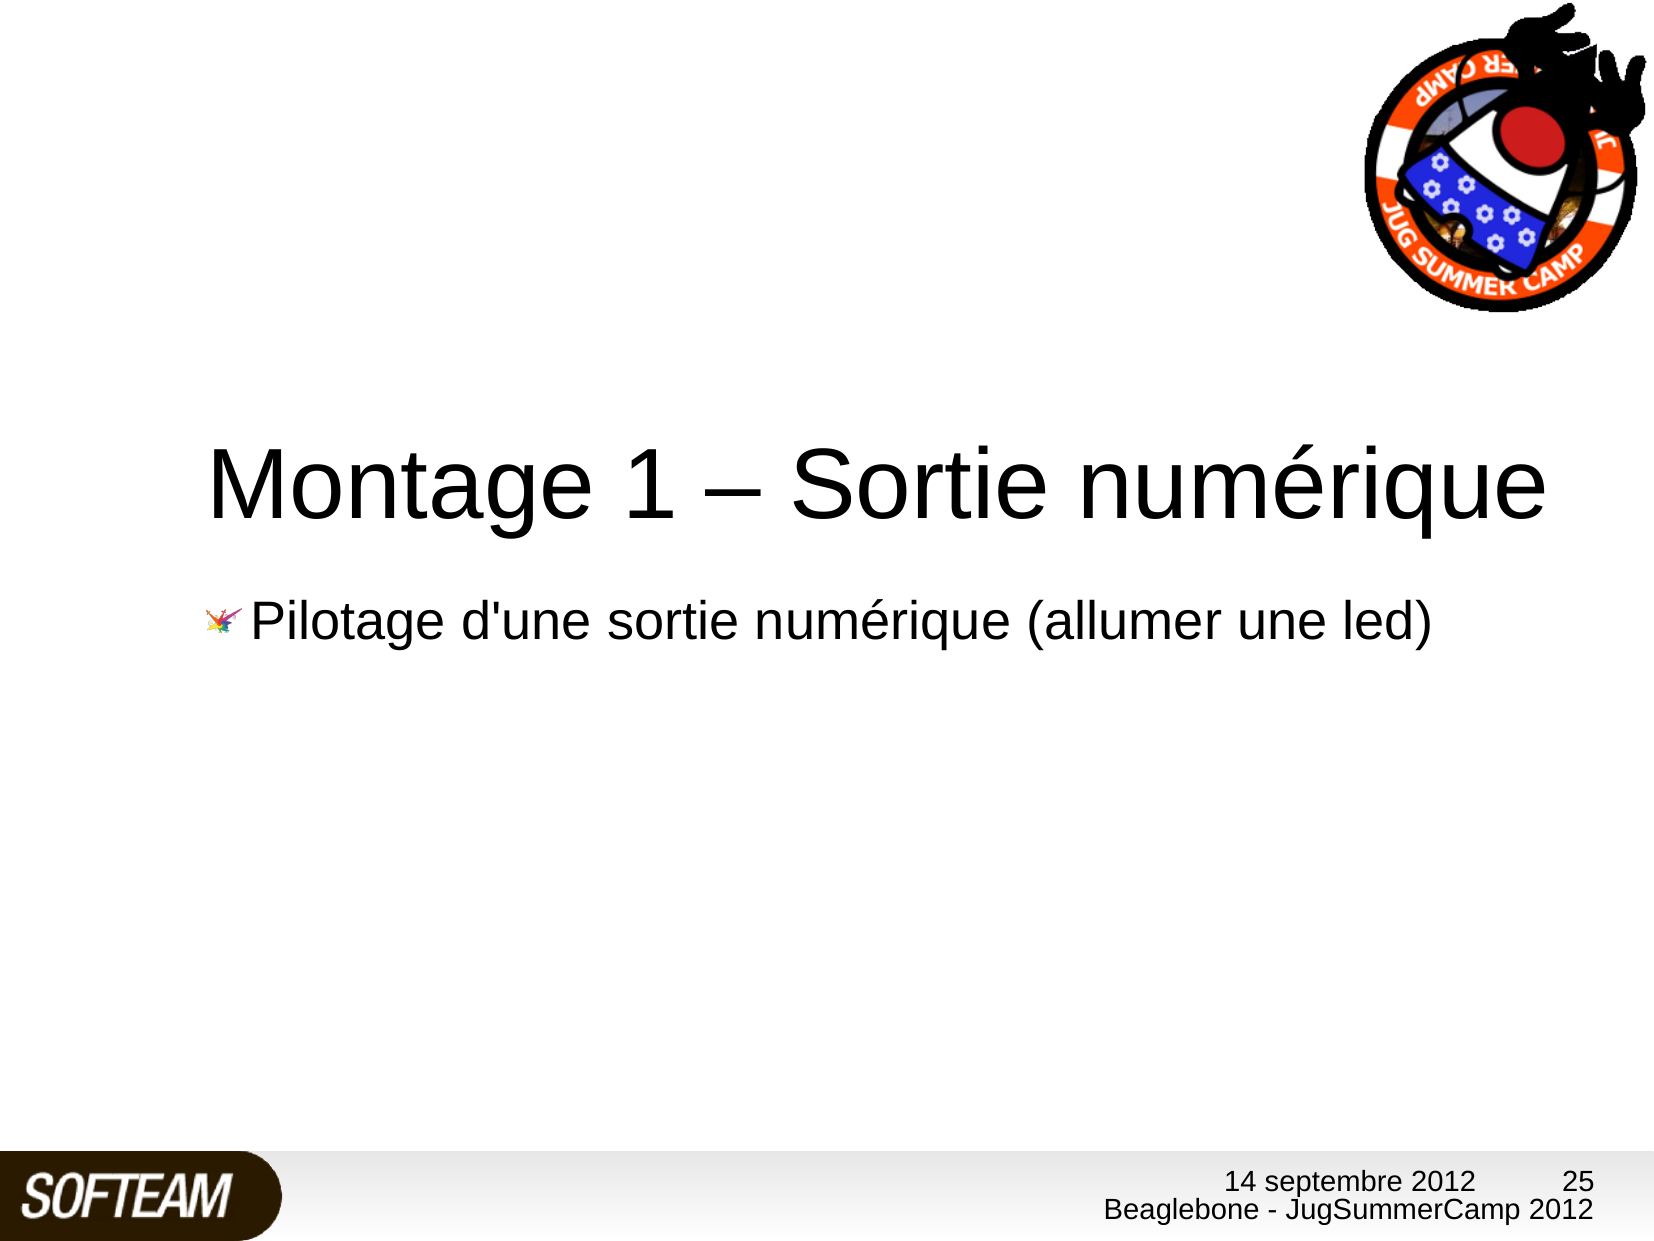

# Montage 1 – Sortie numérique
Pilotage d'une sortie numérique (allumer une led)
14 septembre 2012
25
Beaglebone - JugSummerCamp 2012